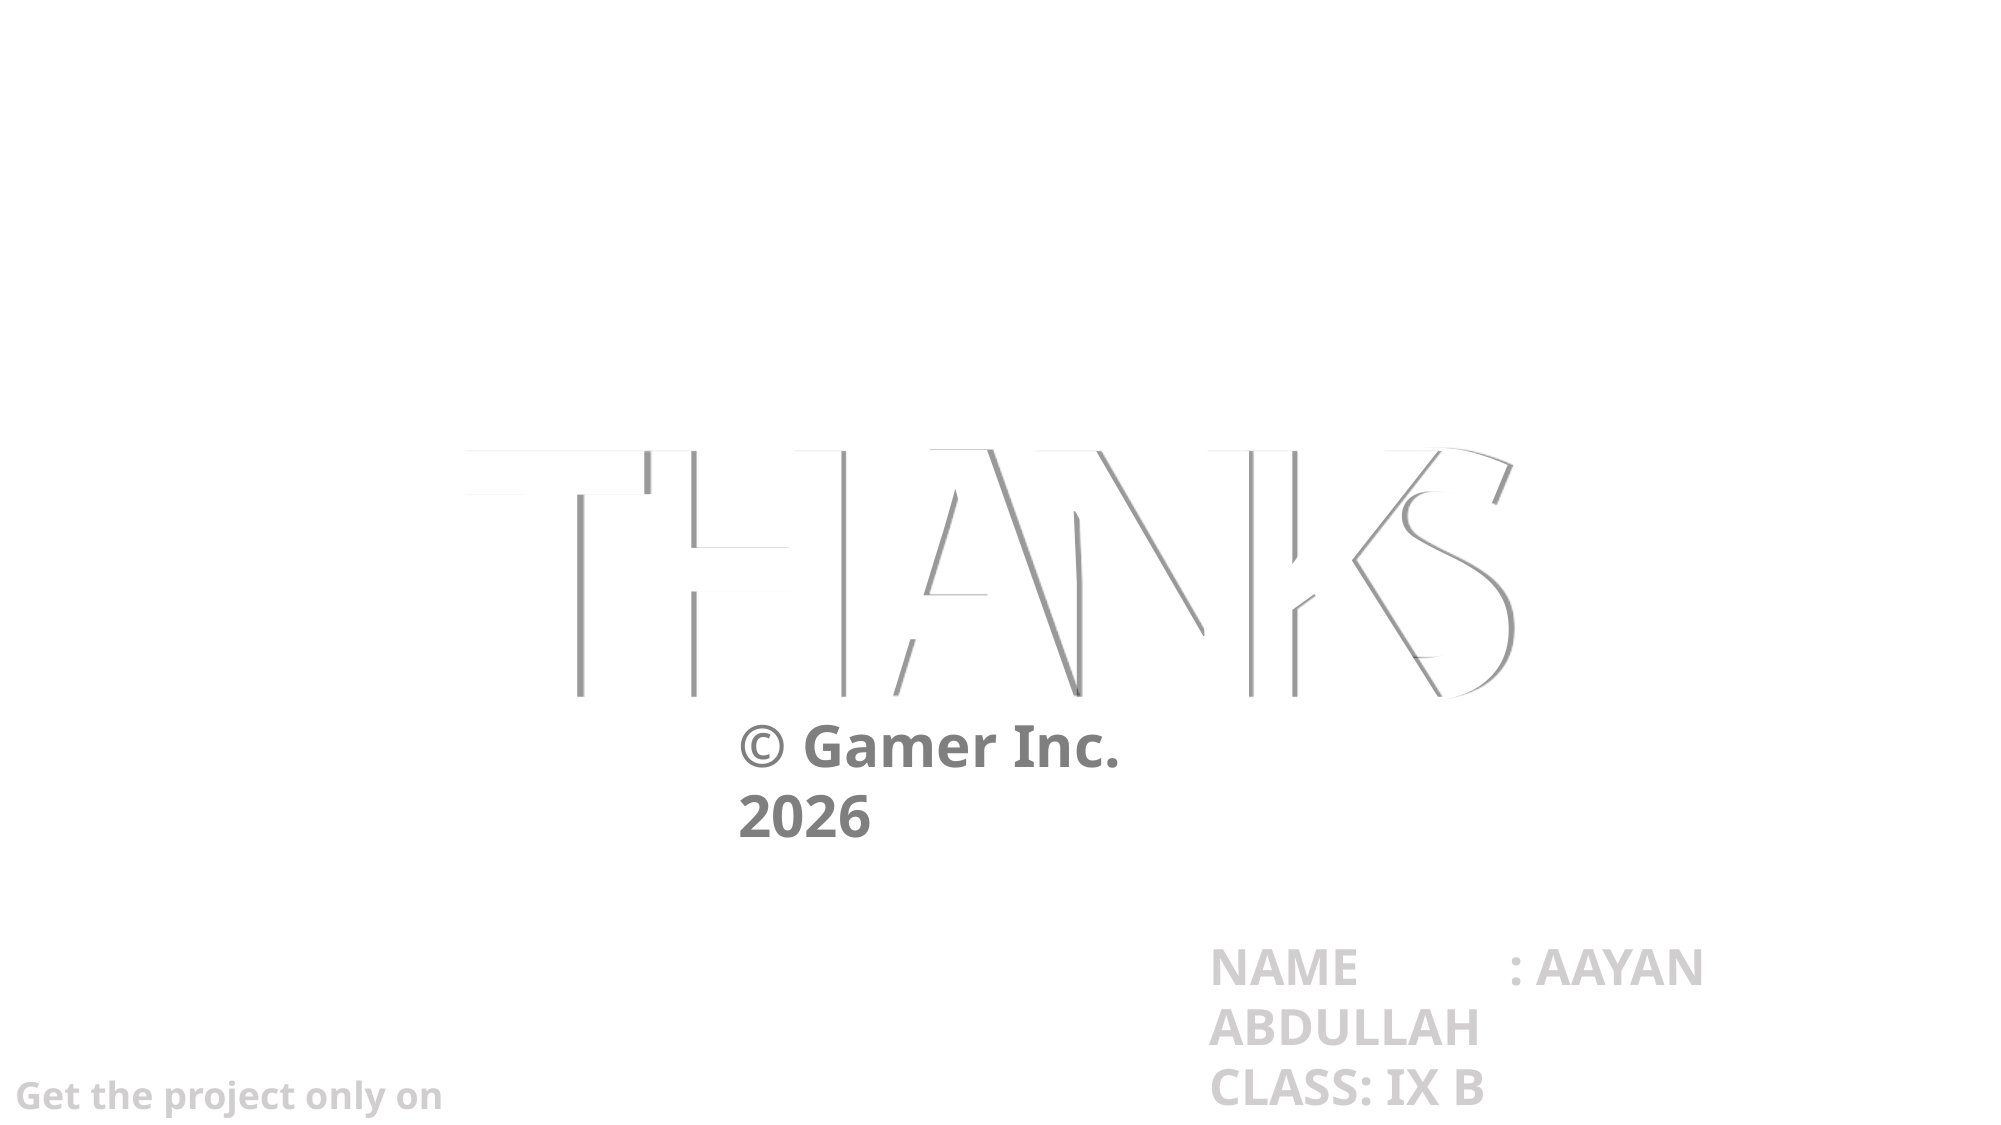

T
H
A
N
K
S
© Gamer Inc. 2026
NAME		: AAYAN ABDULLAH
CLASS	: IX B
EX. ROLL	: 9B2
Get the project only on www.gamerinc.me